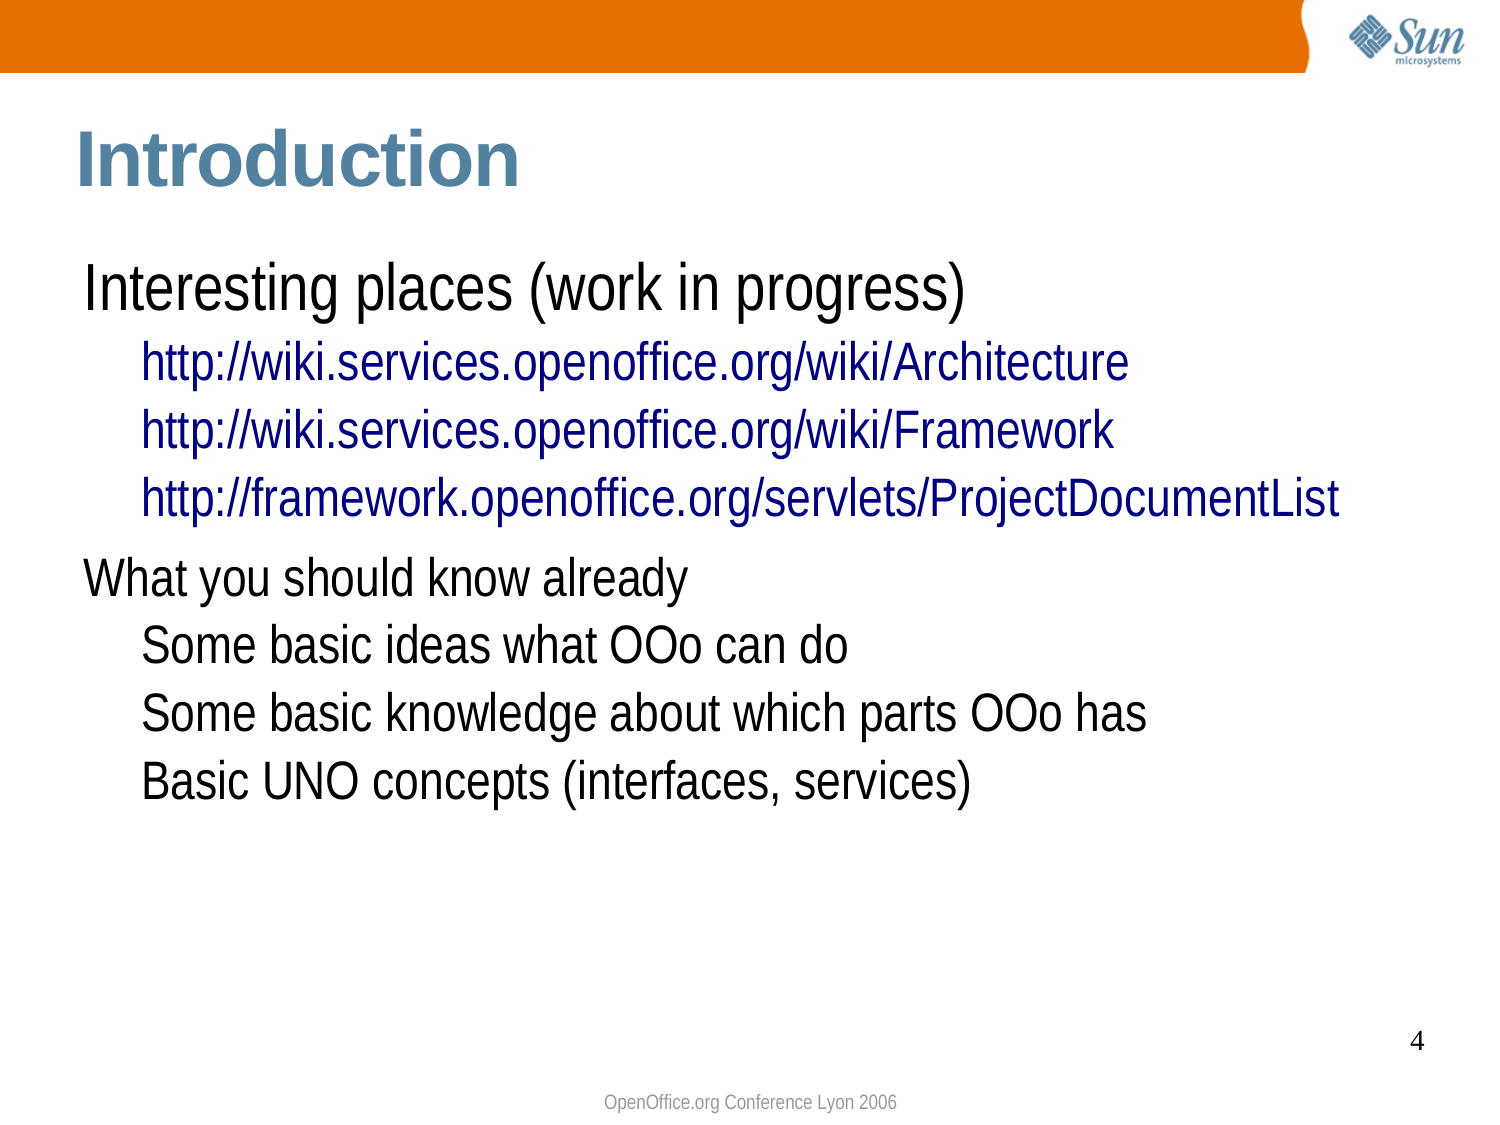

# Introduction
Interesting places (work in progress)
http://wiki.services.openoffice.org/wiki/Architecture
http://wiki.services.openoffice.org/wiki/Framework
http://framework.openoffice.org/servlets/ProjectDocumentList
What you should know already
Some basic ideas what OOo can do
Some basic knowledge about which parts OOo has
Basic UNO concepts (interfaces, services)